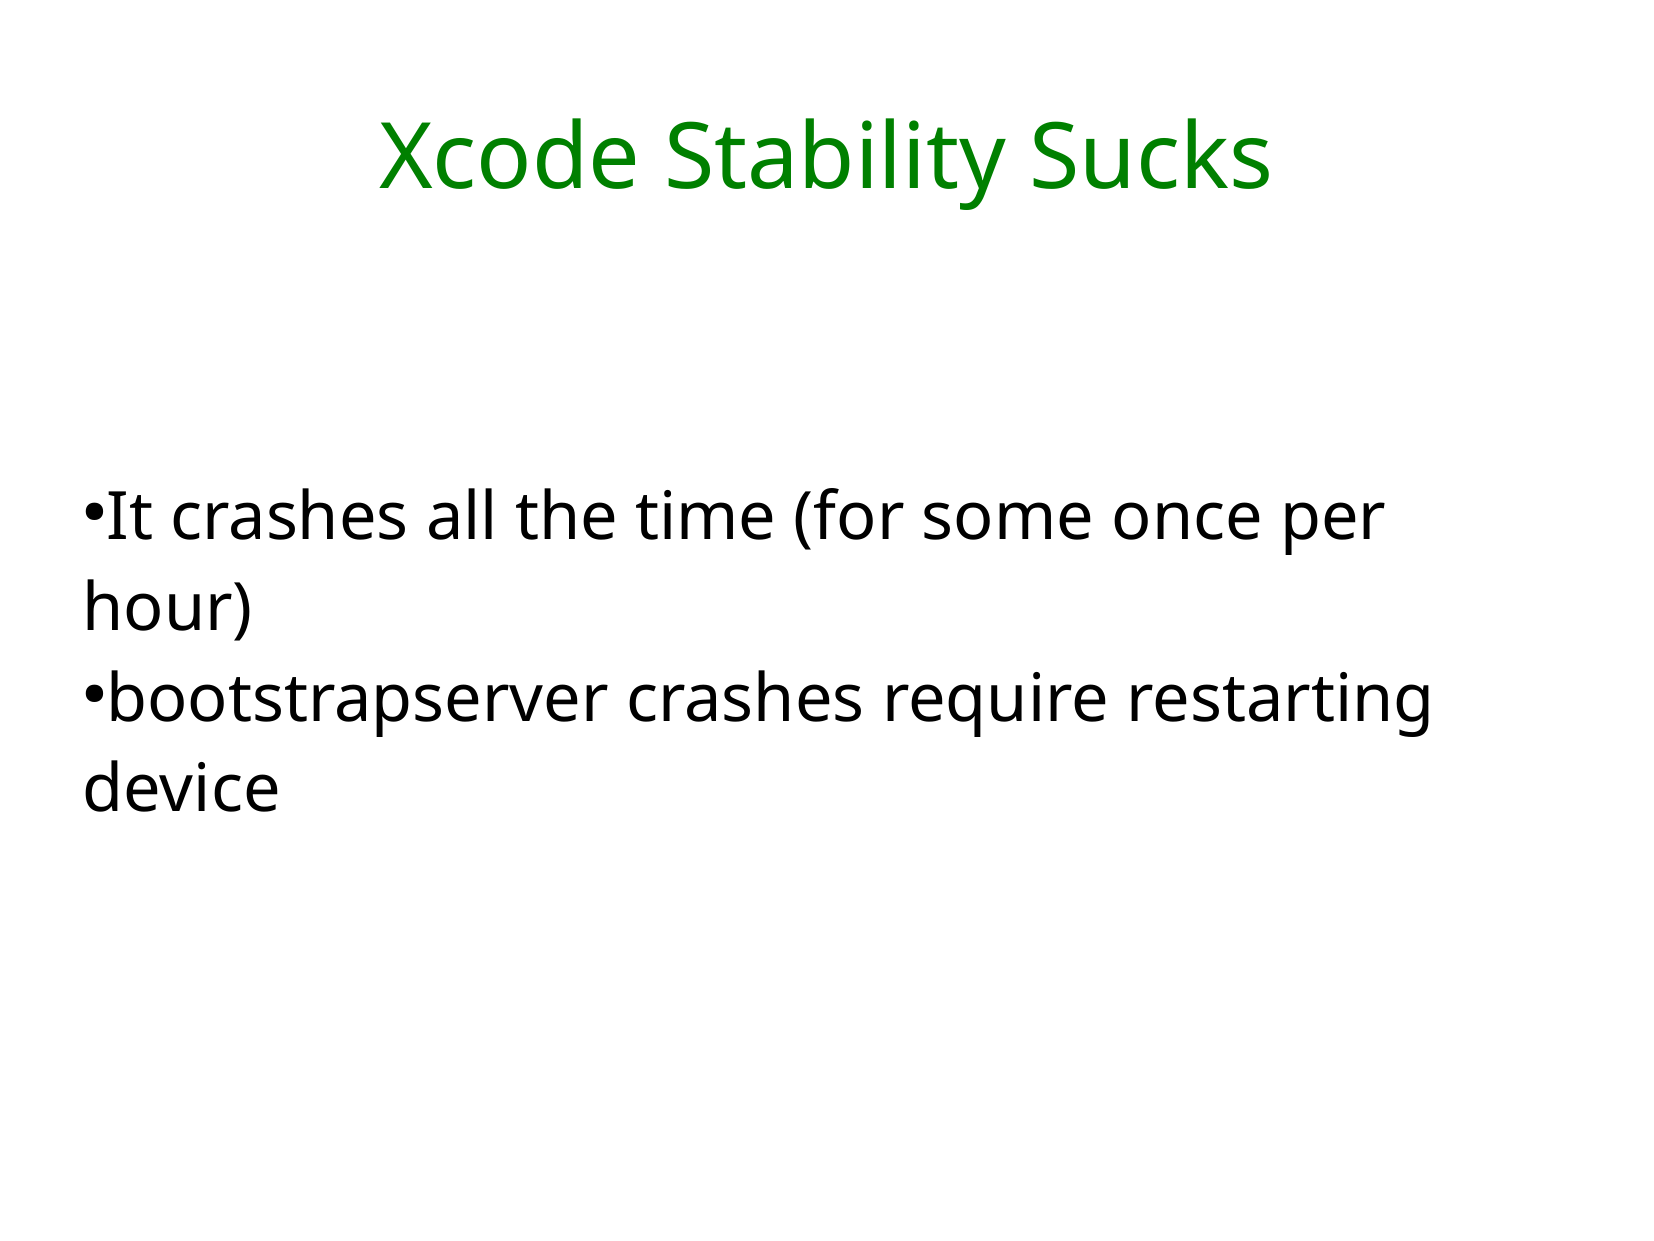

# Xcode Stability Sucks
It crashes all the time (for some once per hour)
bootstrapserver crashes require restarting device